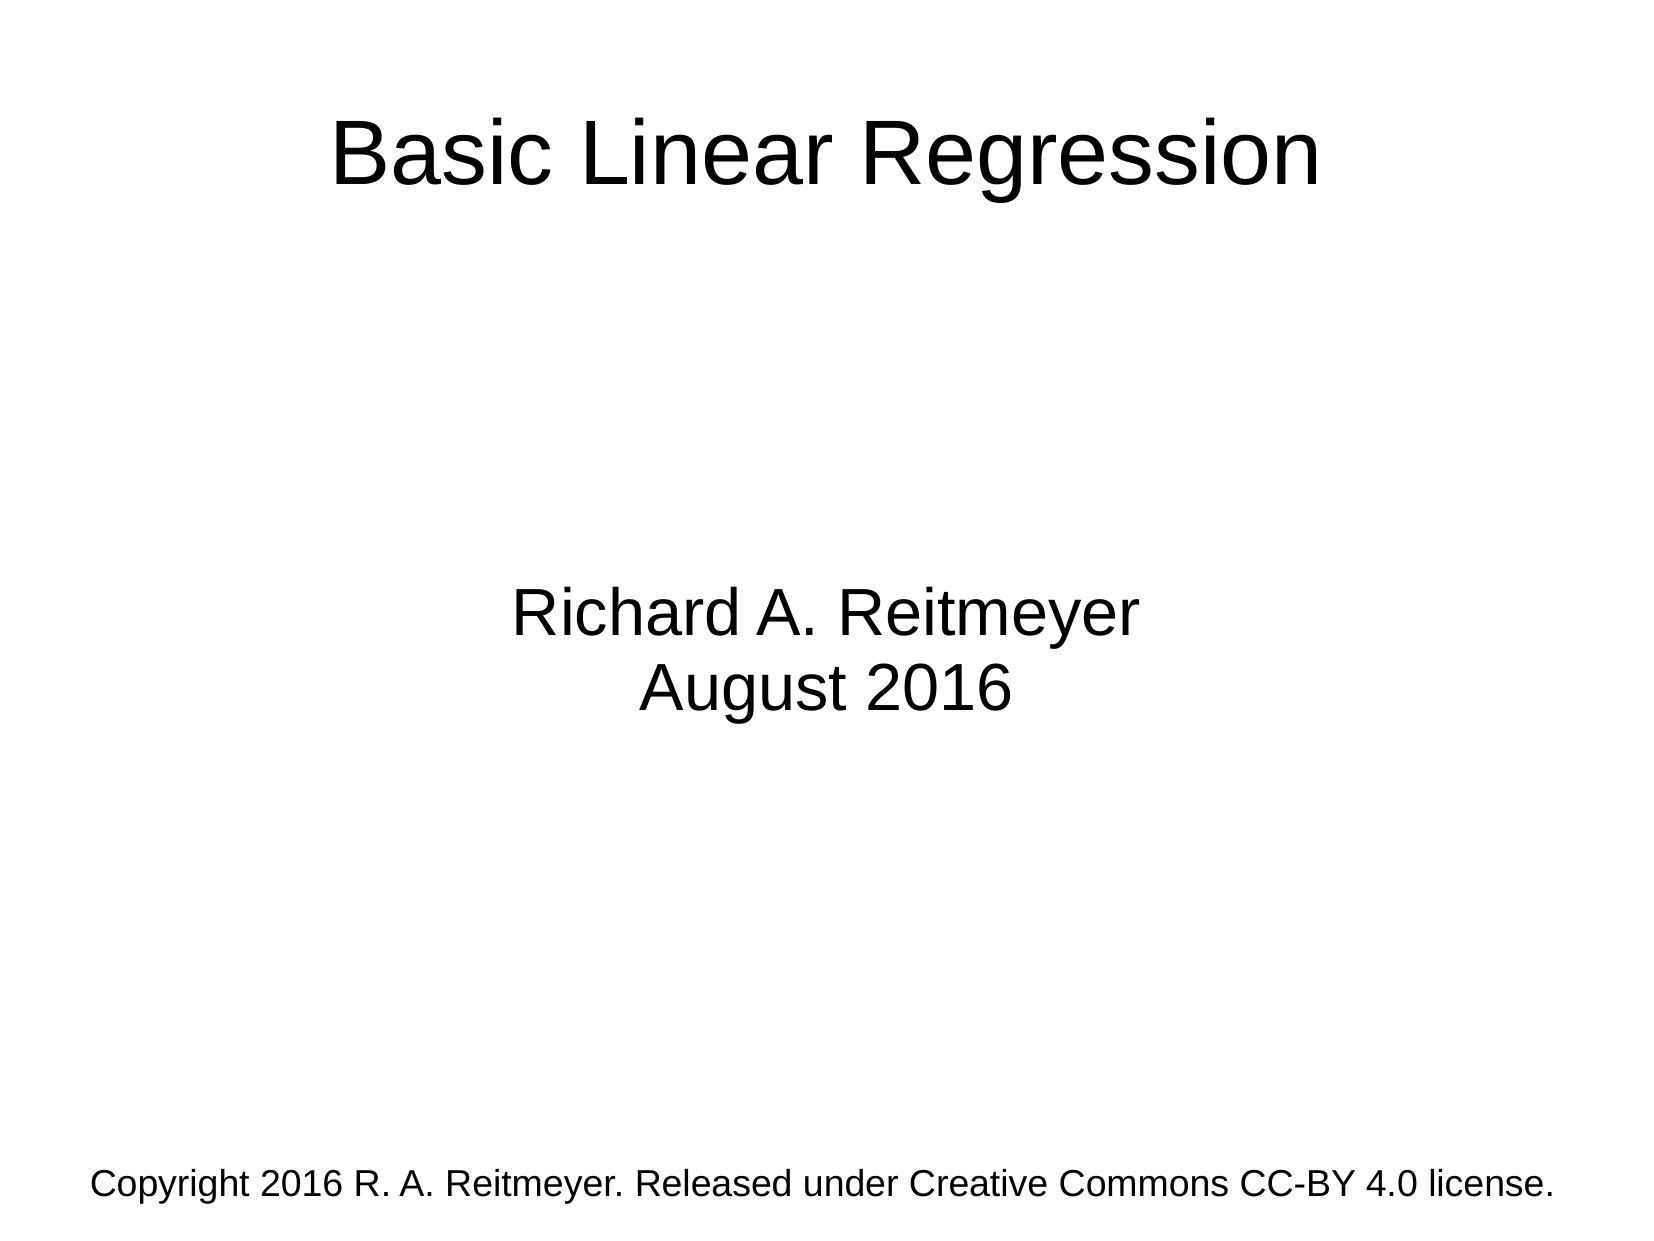

# Basic Linear Regression
Richard A. Reitmeyer
August 2016
Copyright 2016 R. A. Reitmeyer. Released under Creative Commons CC-BY 4.0 license.